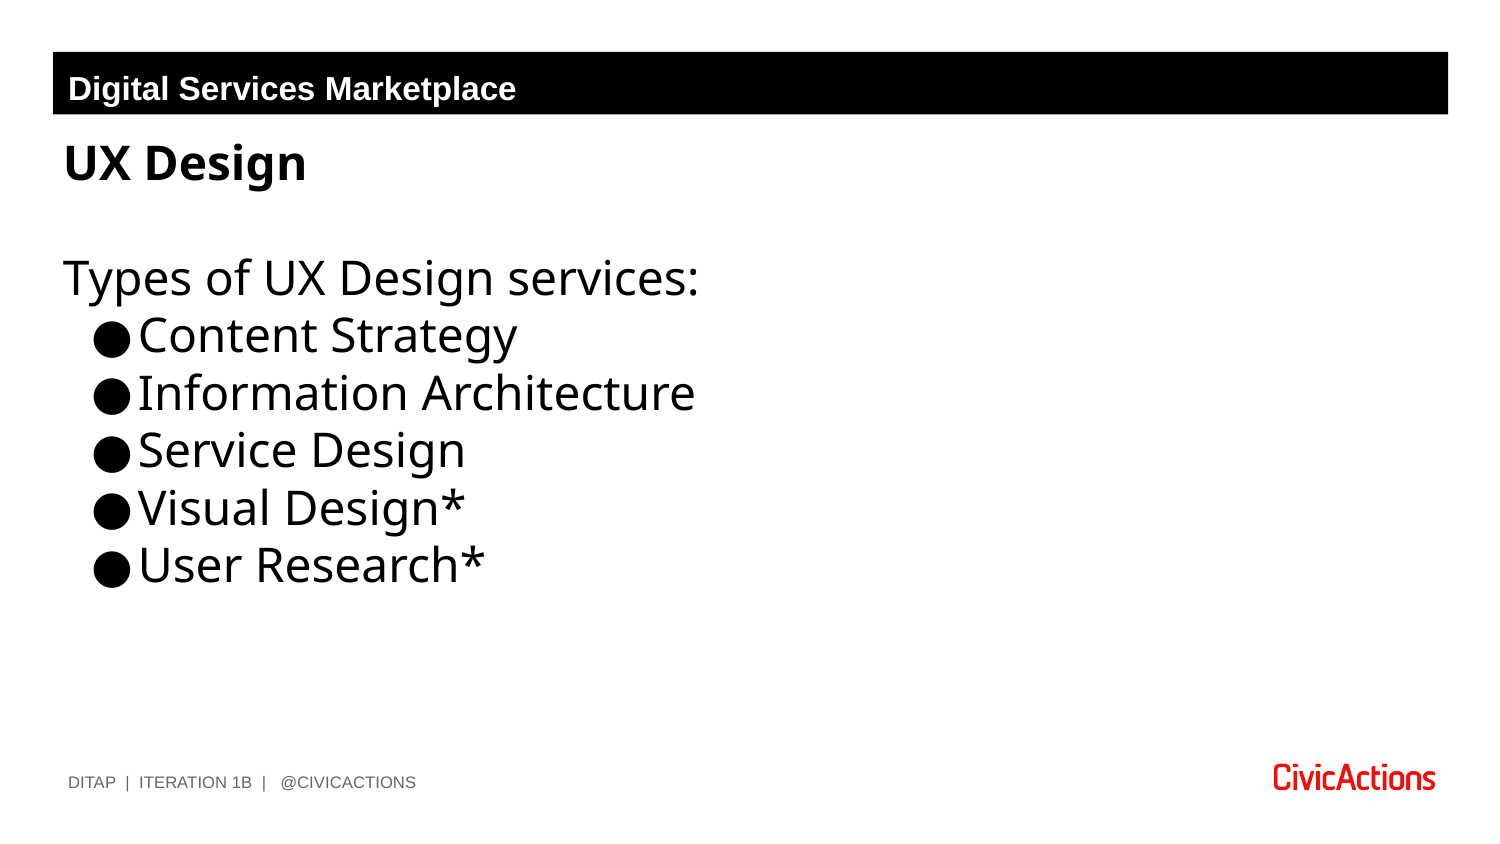

Digital Services Marketplace
UX Design
Types of UX Design services:
Content Strategy
Information Architecture
Service Design
Visual Design*
User Research*